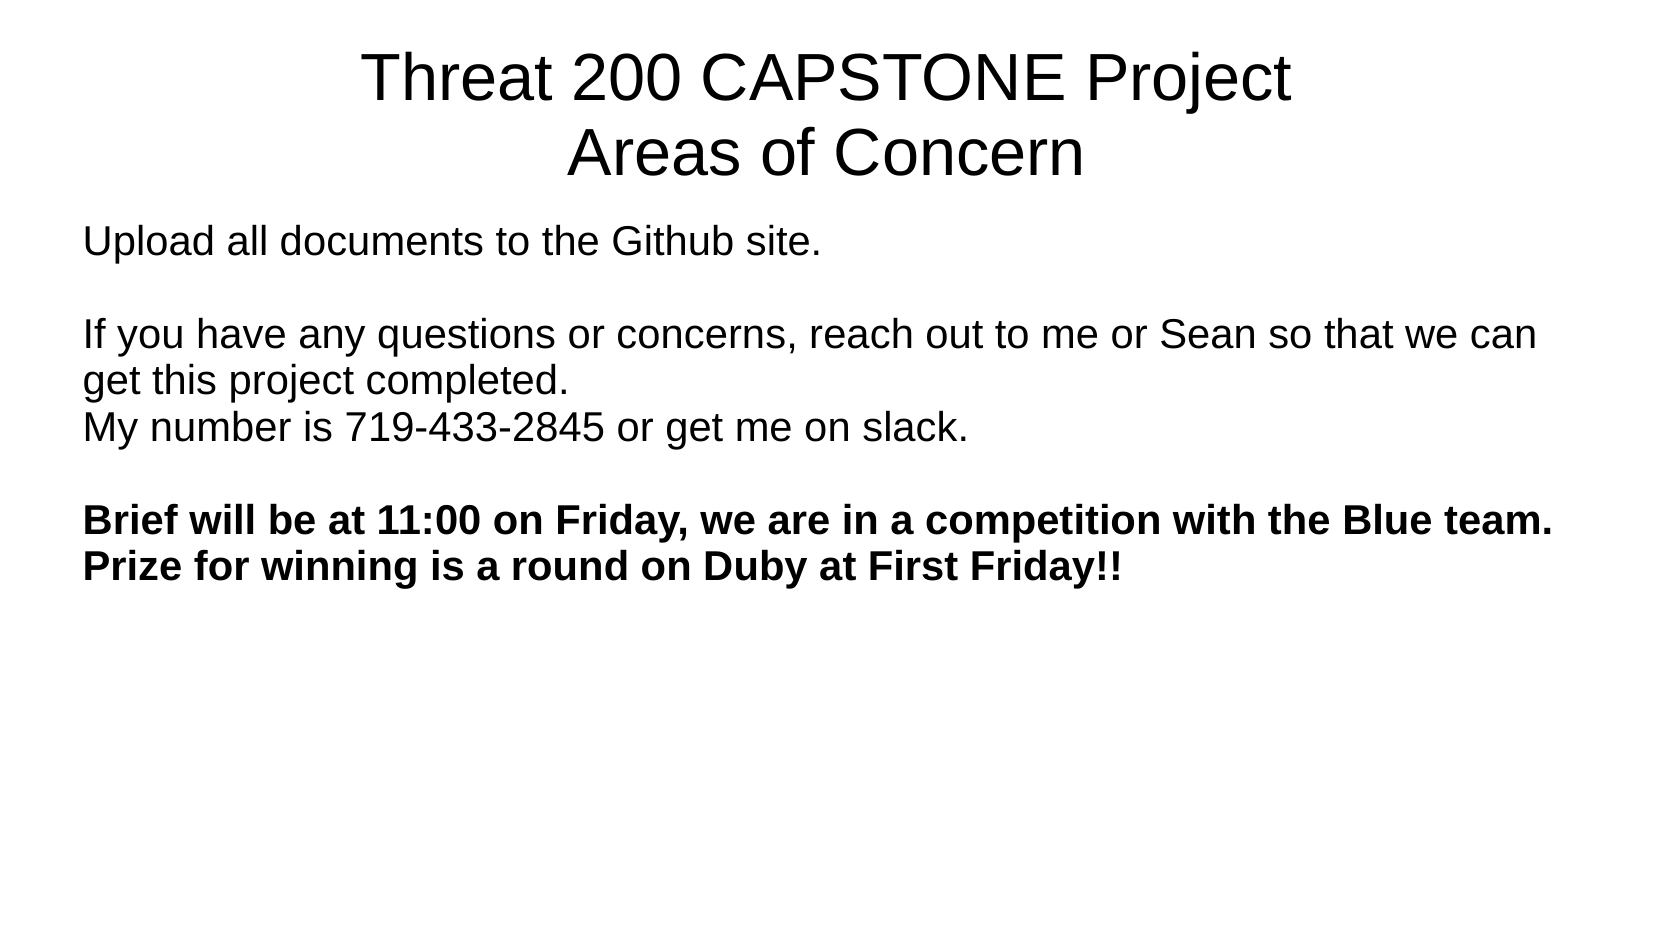

# Threat 200 CAPSTONE Project Areas of Concern
Upload all documents to the Github site.
If you have any questions or concerns, reach out to me or Sean so that we can get this project completed.
My number is 719-433-2845 or get me on slack.
Brief will be at 11:00 on Friday, we are in a competition with the Blue team.
Prize for winning is a round on Duby at First Friday!!